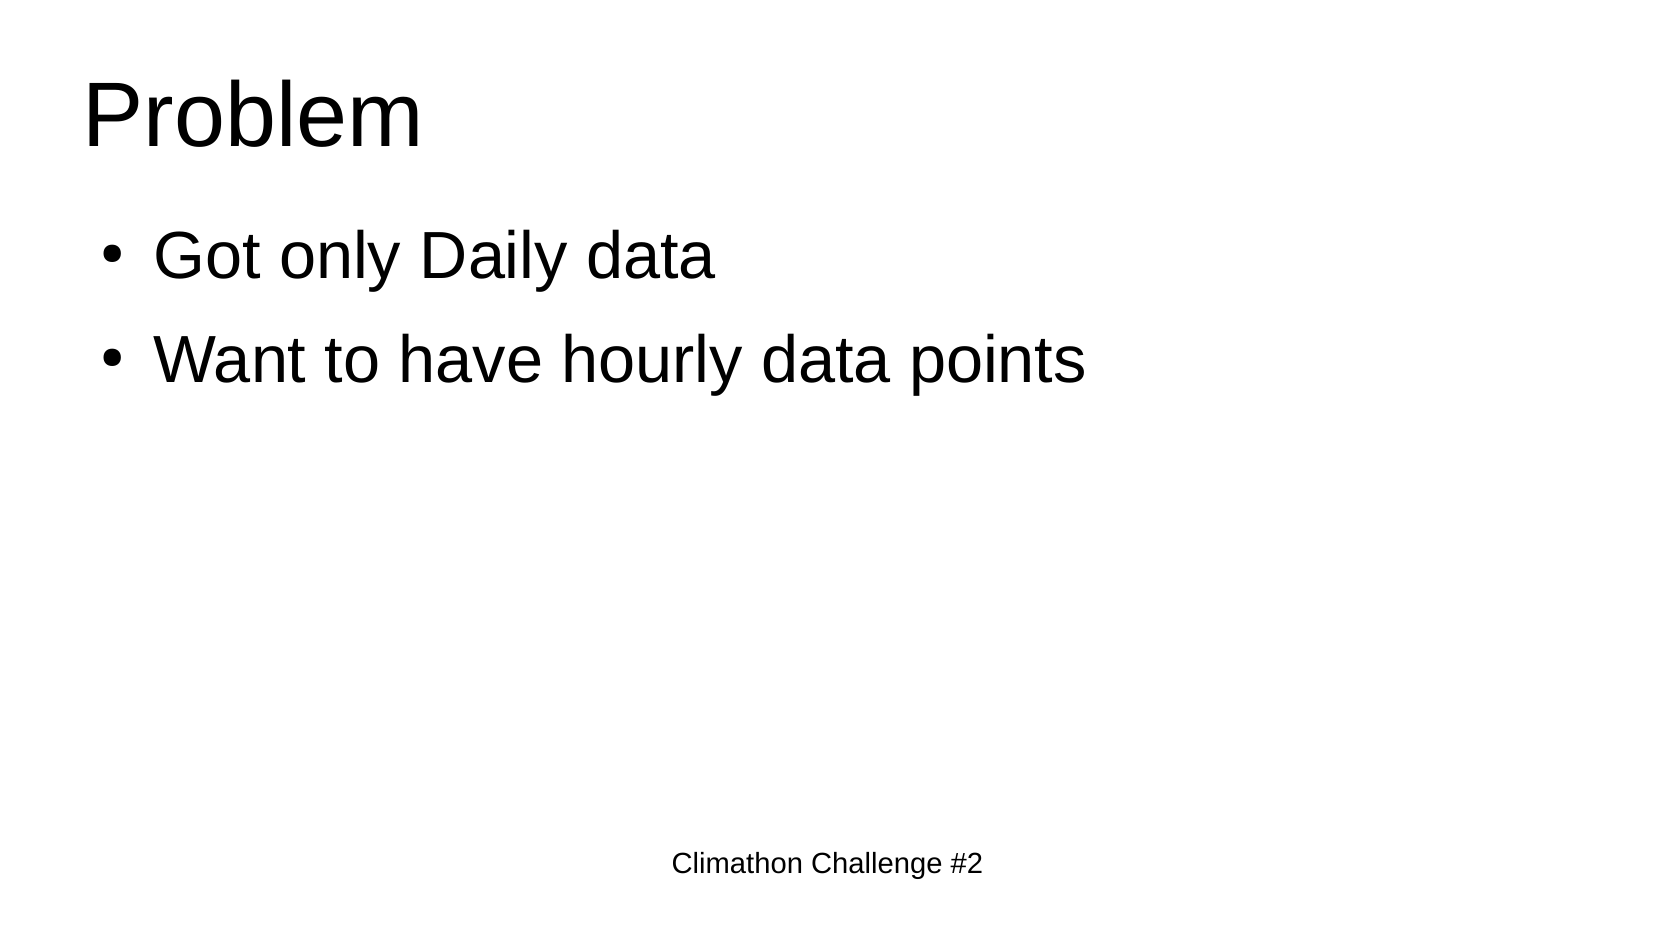

# Problem
Got only Daily data
Want to have hourly data points